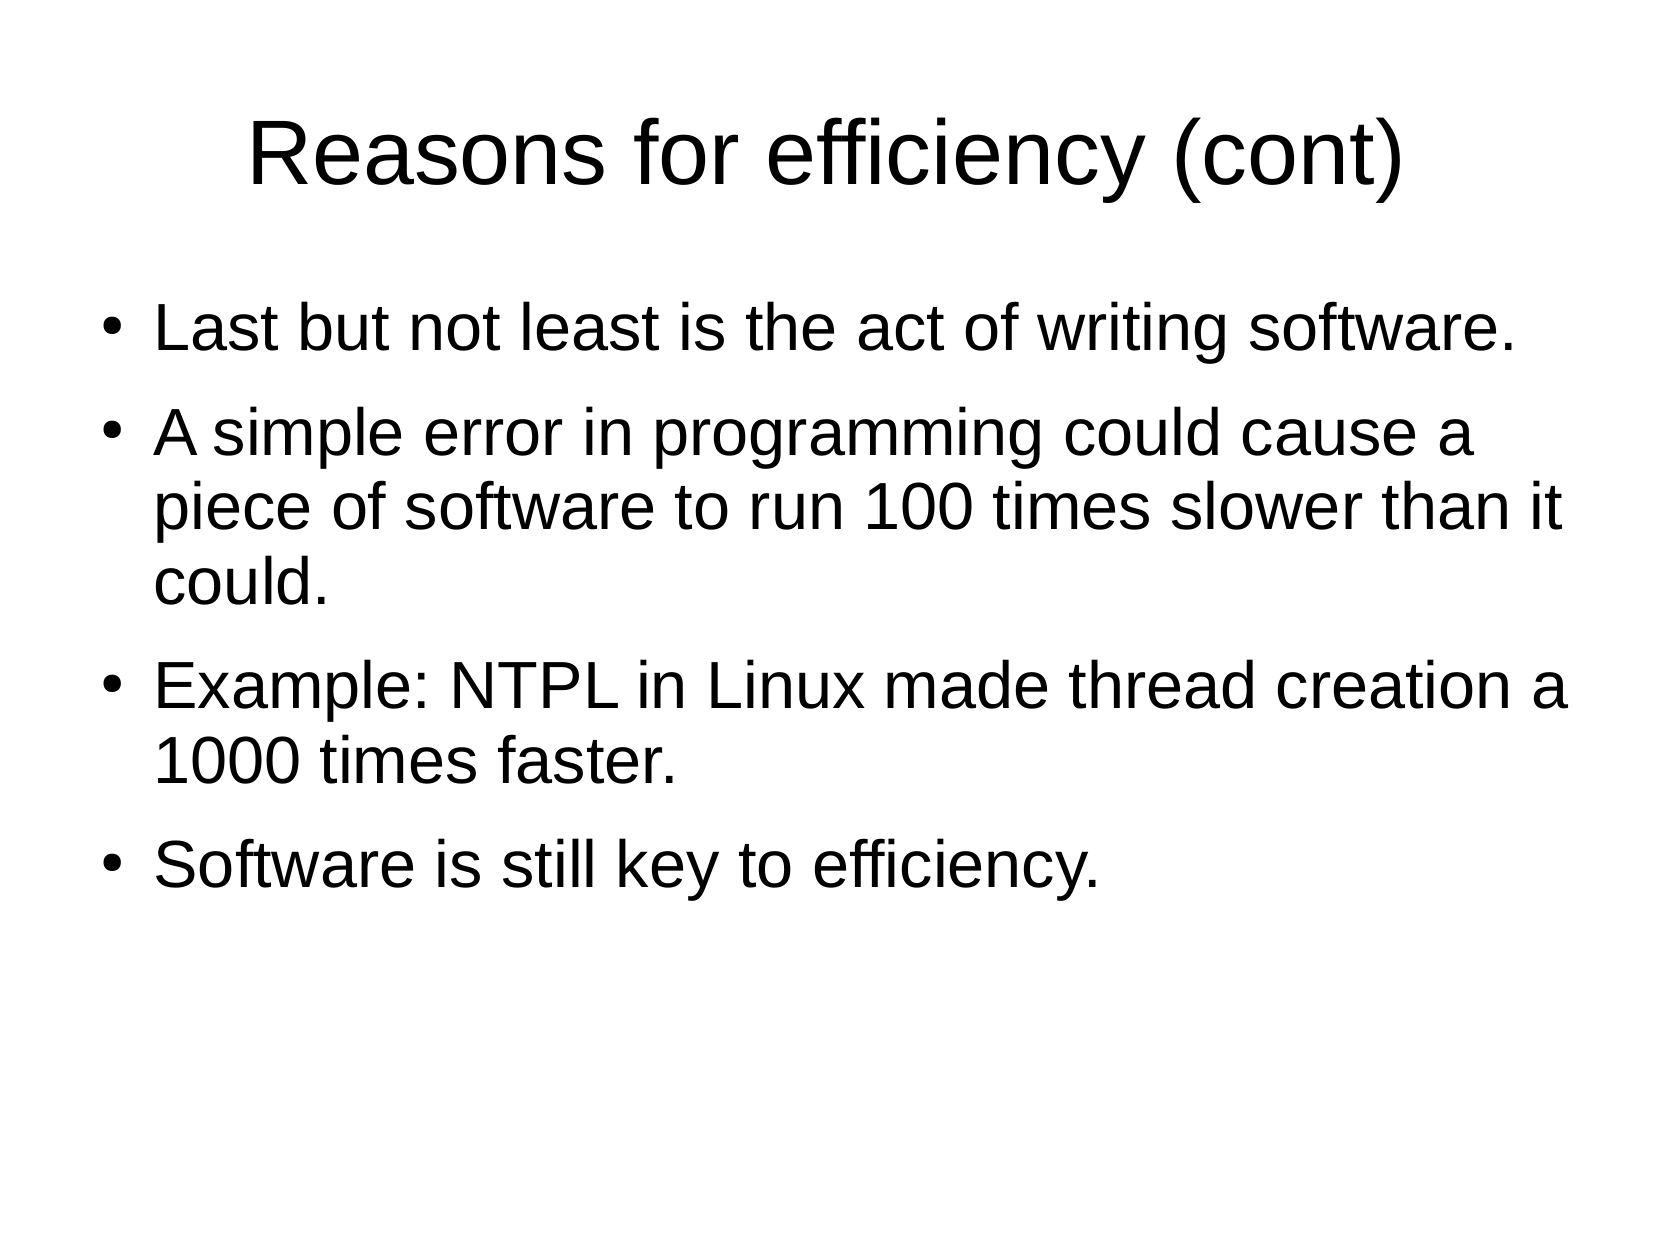

# Reasons for efficiency (cont)
Last but not least is the act of writing software.
A simple error in programming could cause a piece of software to run 100 times slower than it could.
Example: NTPL in Linux made thread creation a 1000 times faster.
Software is still key to efficiency.